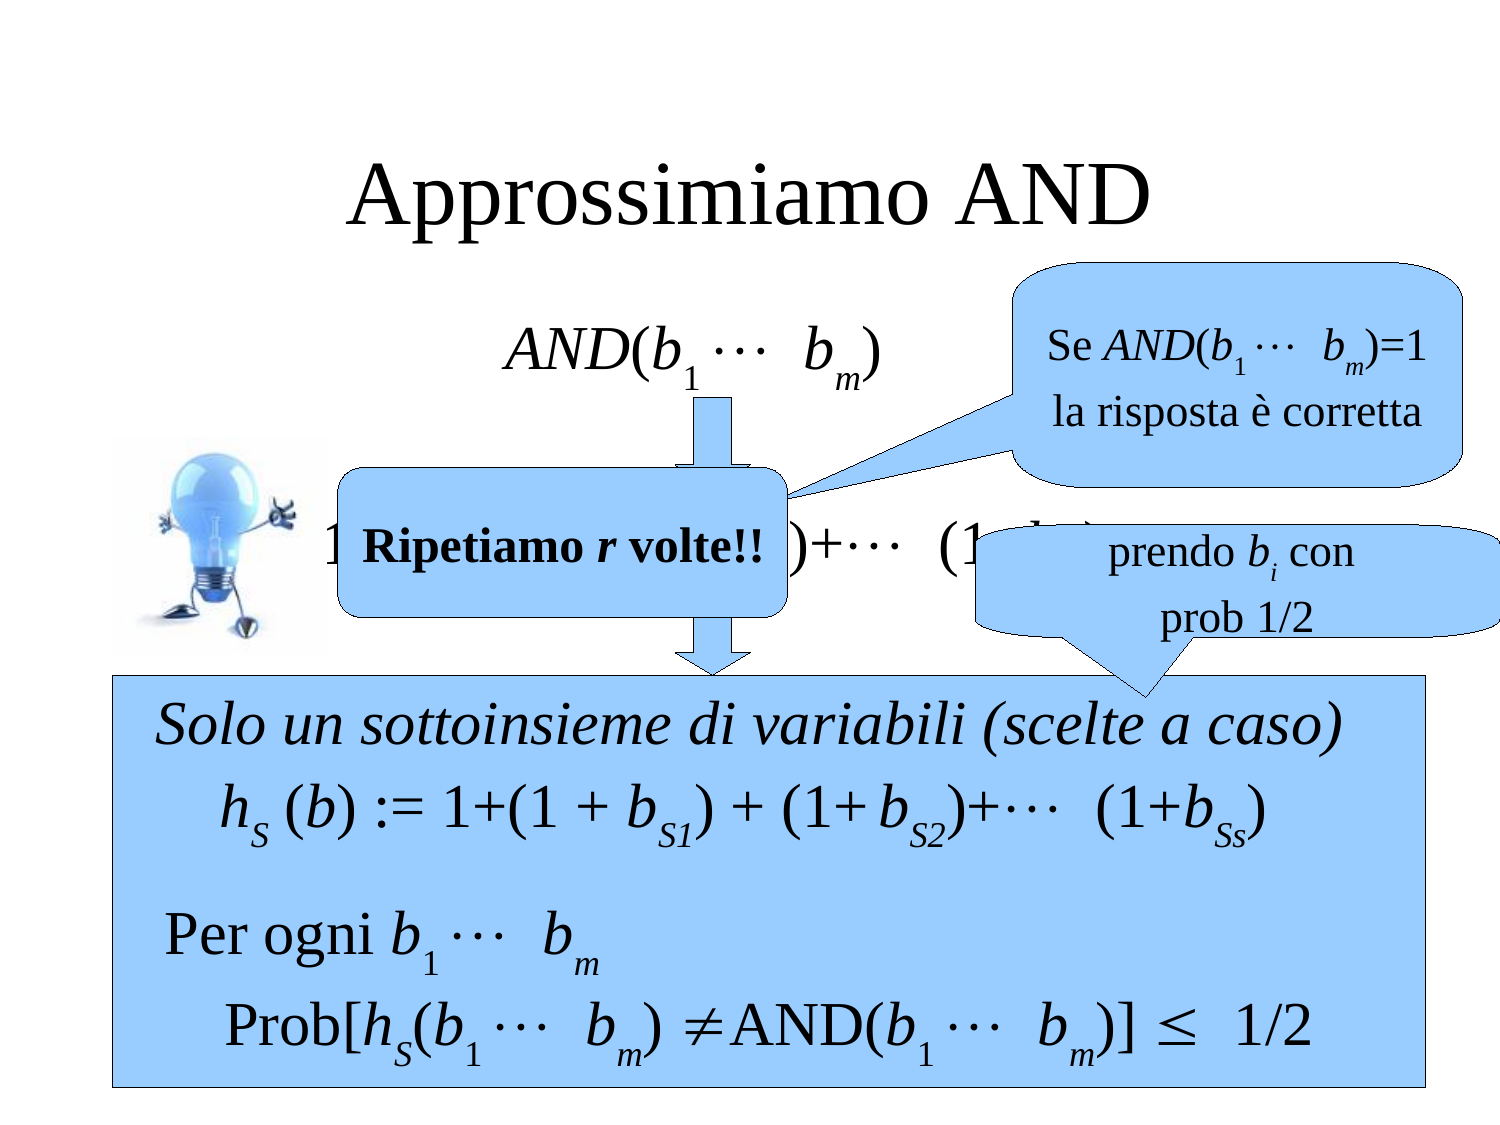

# Approssimiamo AND
Se AND(b1 ⋯ bm)=1
la risposta è corretta
AND(b1 ⋯ bm)
1+(1 + b1) + (1+ b2)+⋯ (1+bm)
Ripetiamo r volte!!
prendo bi con
prob 1/2
Solo un sottoinsieme di variabili (scelte a caso)
hS (b) := 1+(1 + bS1) + (1+ bS2)+⋯ (1+bSs)
Per ogni b1 ⋯ bm
Prob[hS(b1 ⋯ bm) ≠AND(b1 ⋯ bm)] ≤ 1/2